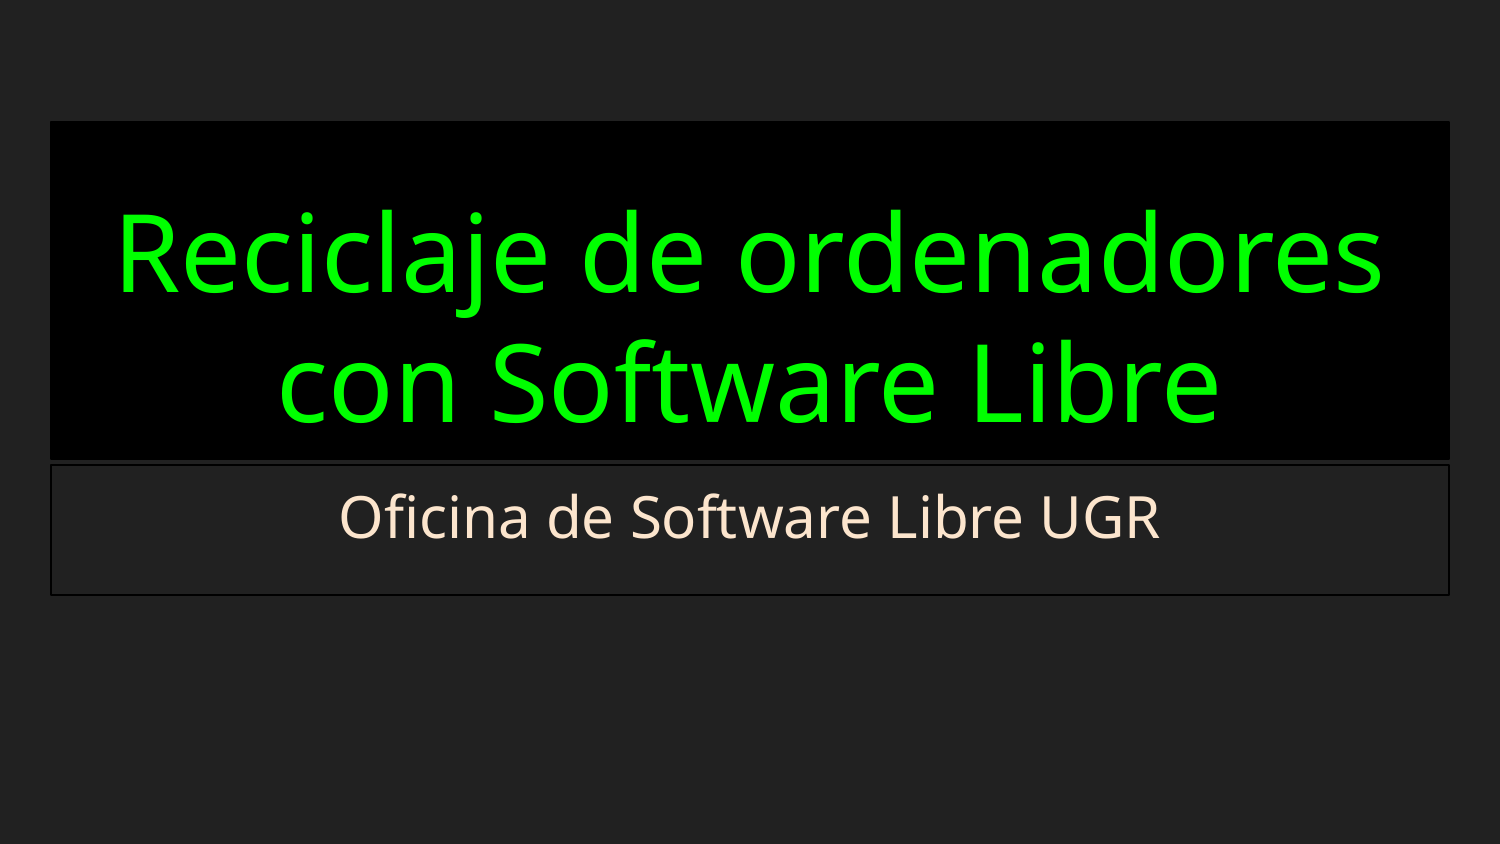

# Reciclaje de ordenadores con Software Libre
Oficina de Software Libre UGR